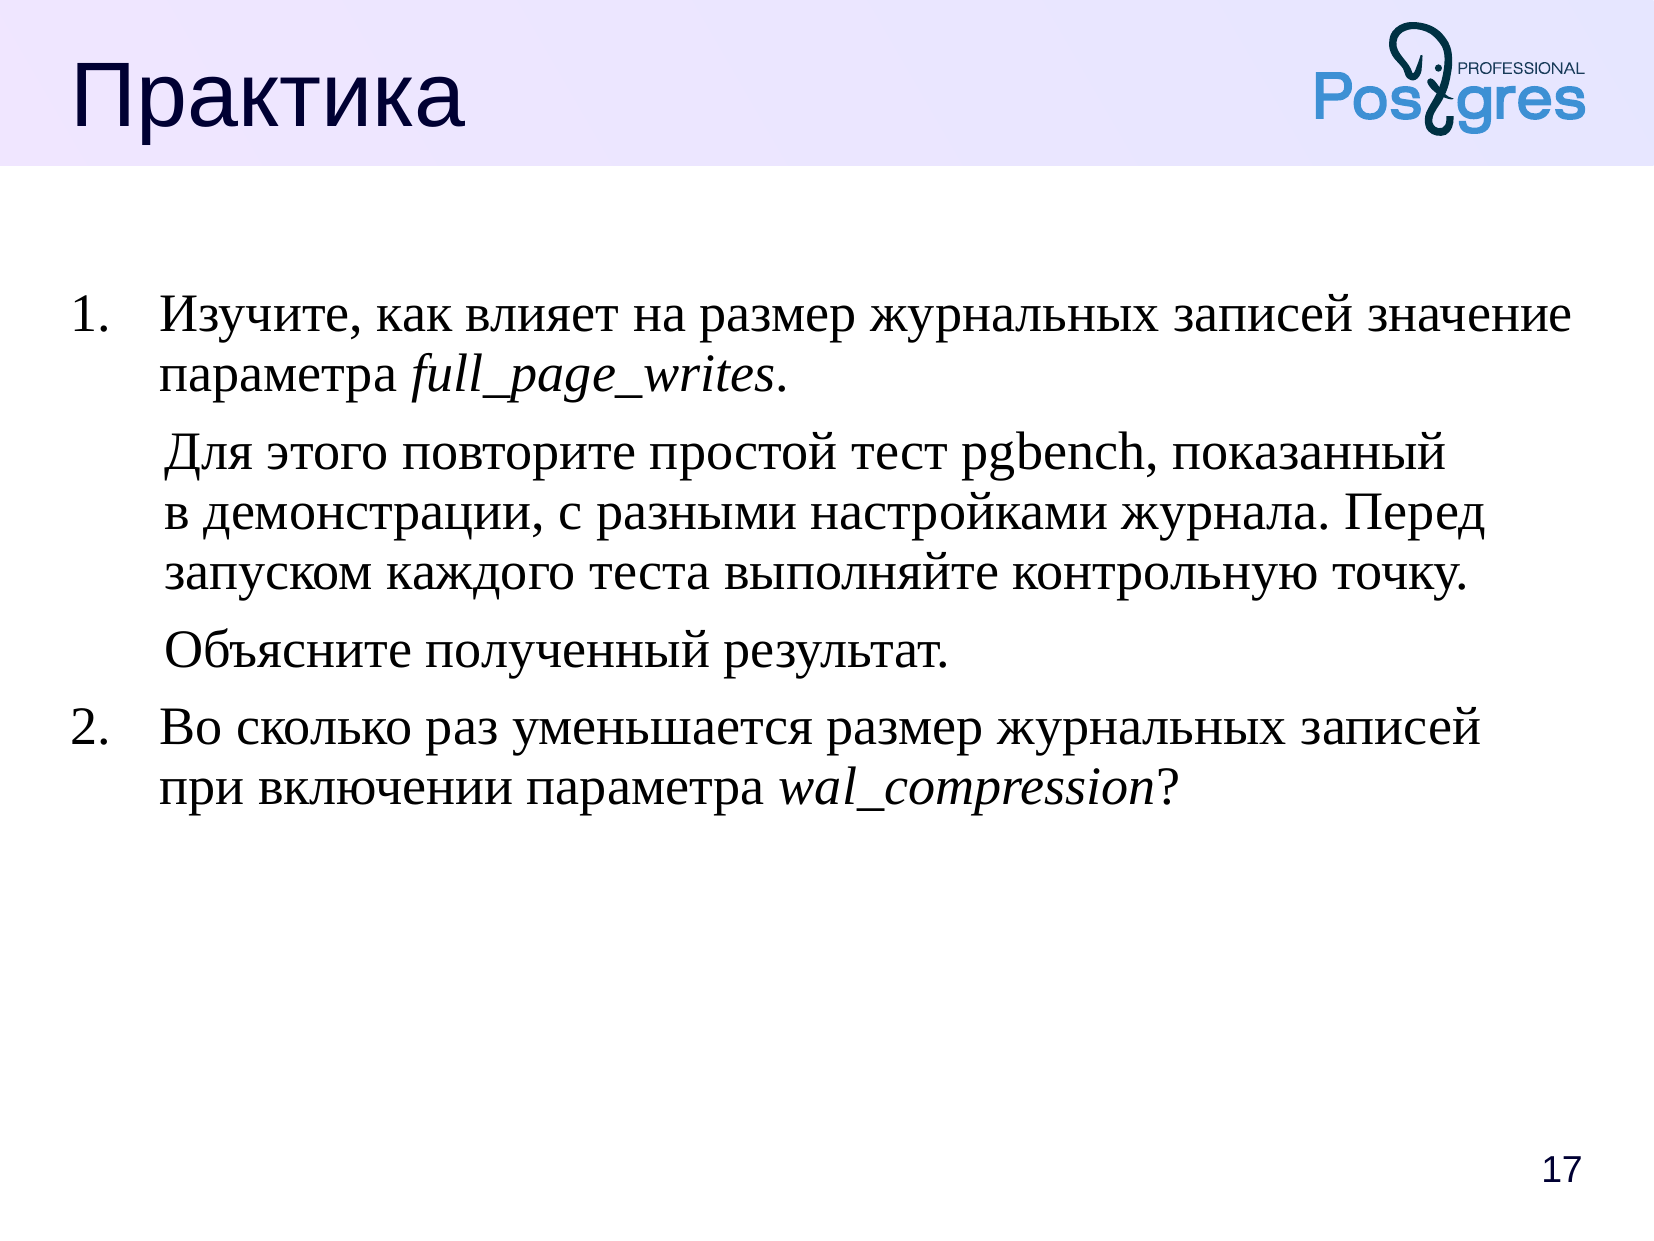

# Практика
Изучите, как влияет на размер журнальных записей значение параметра full_page_writes.
Для этого повторите простой тест pgbench, показанный
в демонстрации, с разными настройками журнала. Перед запуском каждого теста выполняйте контрольную точку.
Объясните полученный результат.
Во сколько раз уменьшается размер журнальных записей
при включении параметра wal_compression?